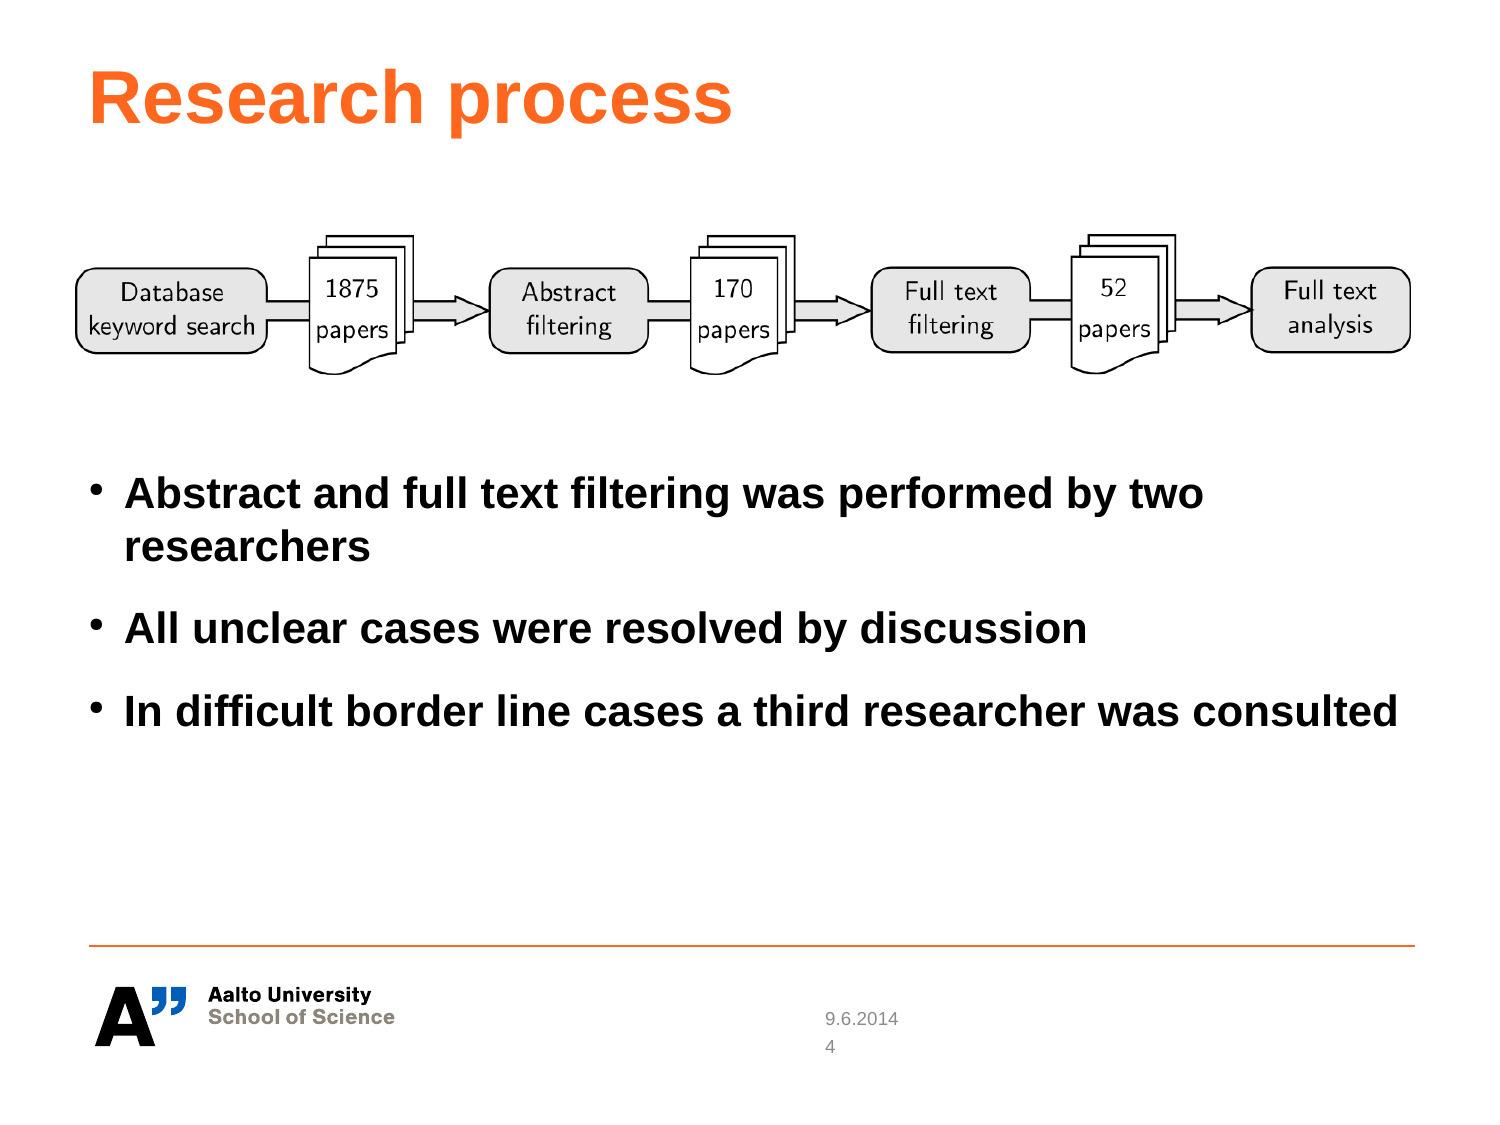

Research process
Abstract and full text filtering was performed by two researchers
All unclear cases were resolved by discussion
In difficult border line cases a third researcher was consulted
9.6.2014